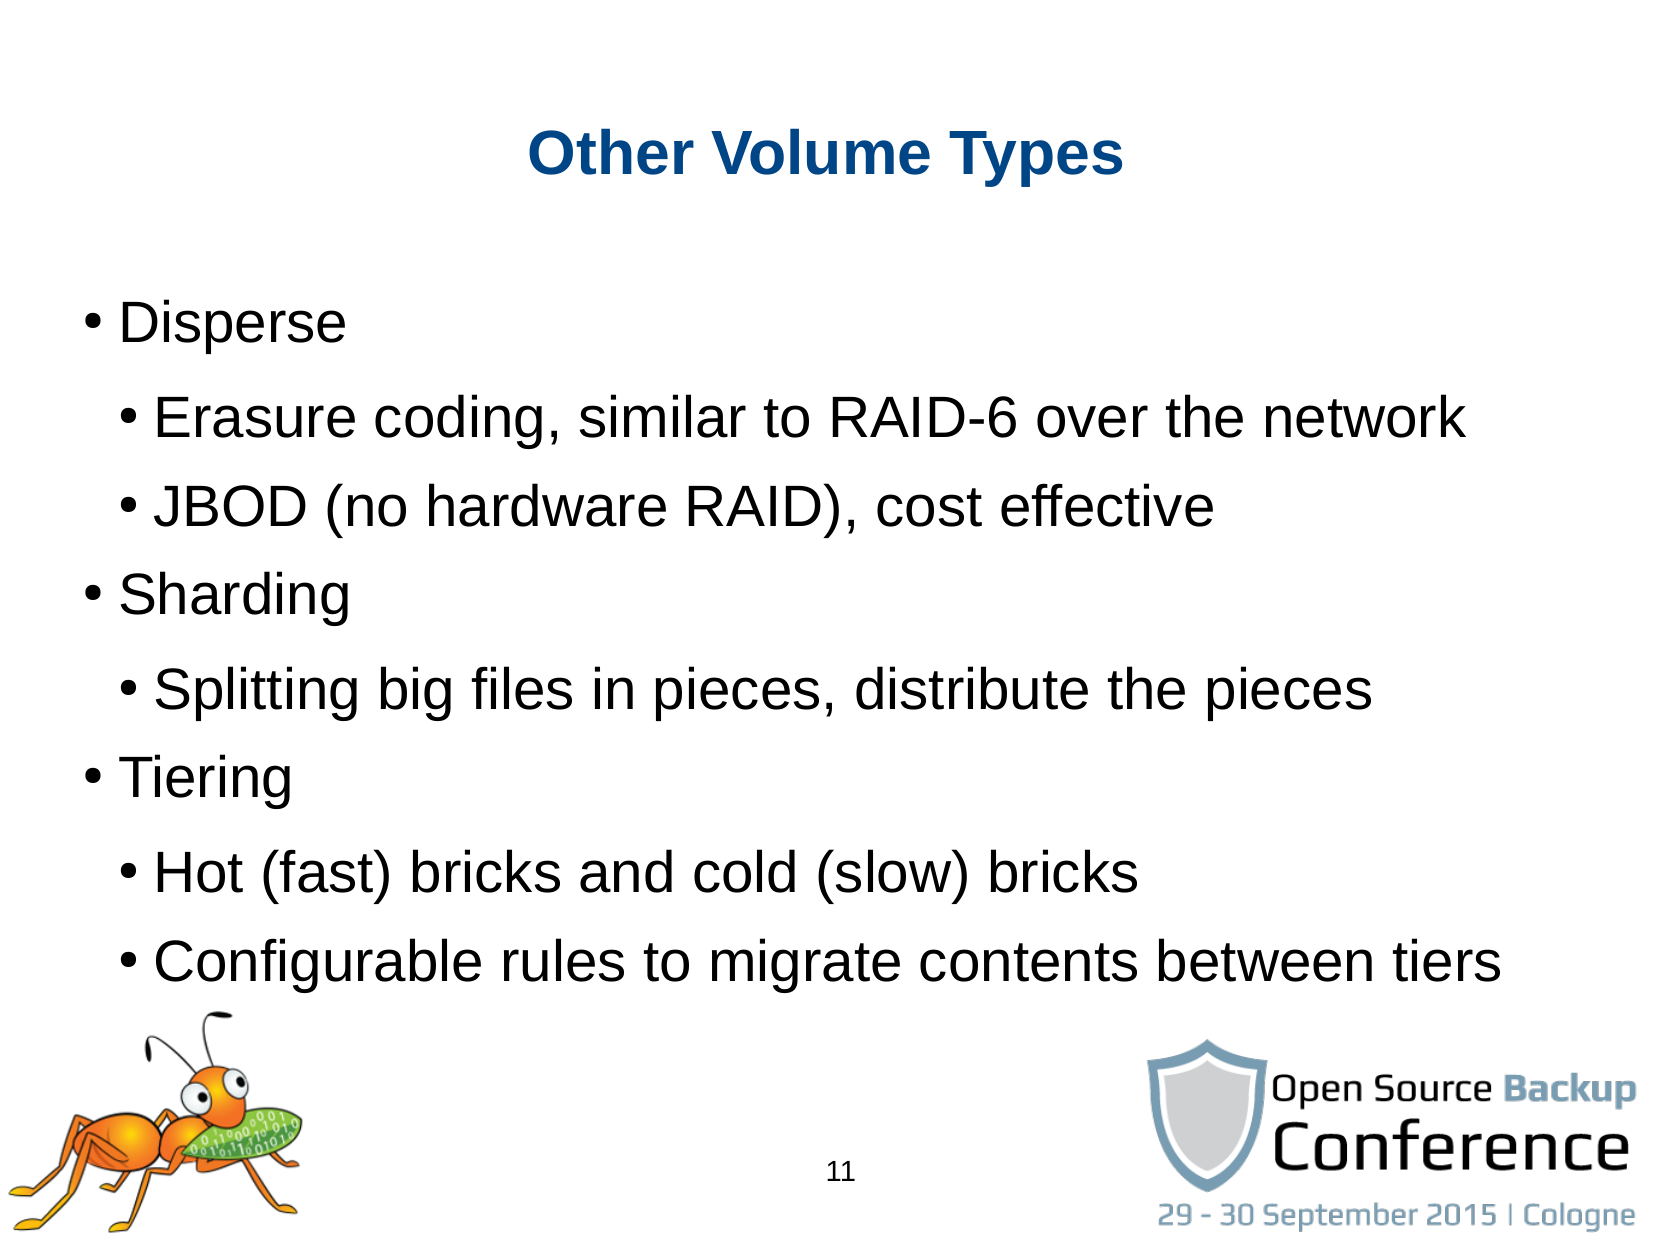

# Other Volume Types
Disperse
Erasure coding, similar to RAID-6 over the network
JBOD (no hardware RAID), cost effective
Sharding
Splitting big files in pieces, distribute the pieces
Tiering
Hot (fast) bricks and cold (slow) bricks
Configurable rules to migrate contents between tiers
11